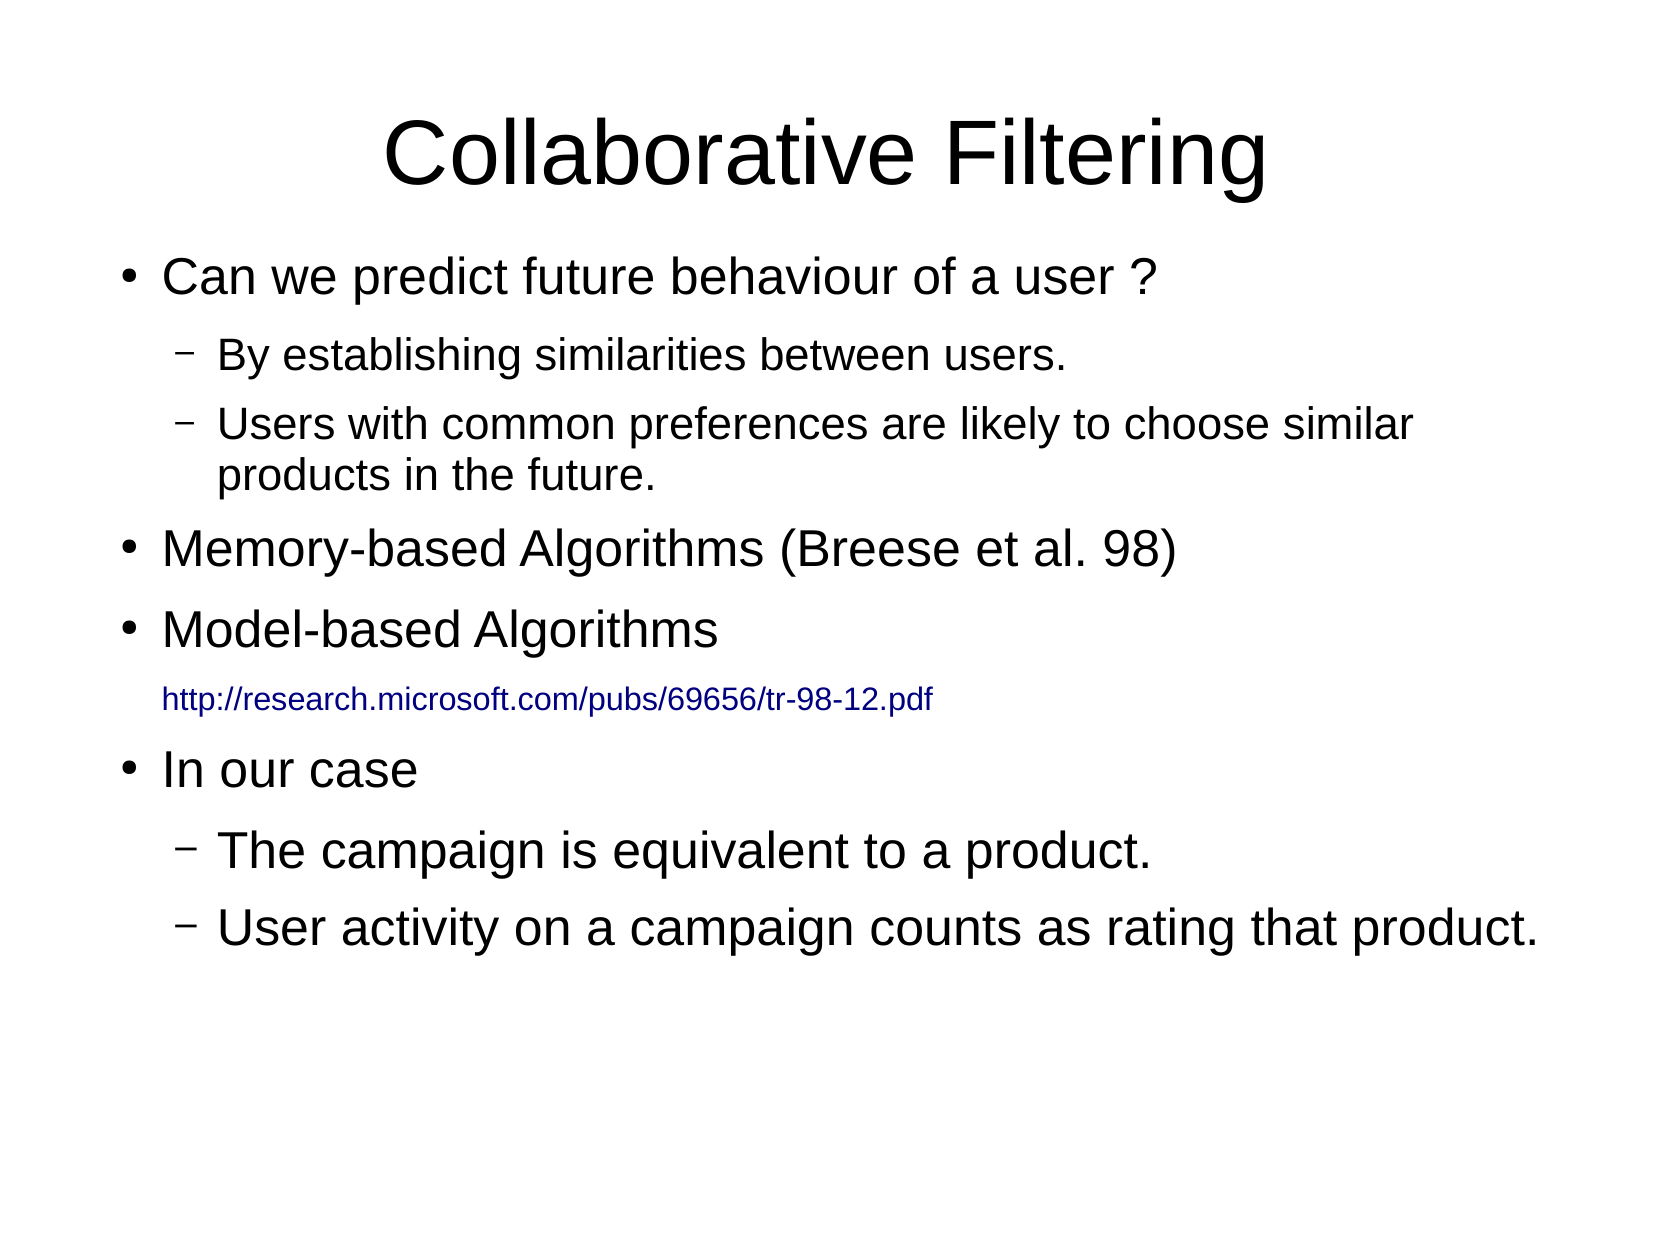

# Collaborative Filtering
Can we predict future behaviour of a user ?
By establishing similarities between users.
Users with common preferences are likely to choose similar products in the future.
Memory-based Algorithms (Breese et al. 98)
Model-based Algorithms
http://research.microsoft.com/pubs/69656/tr-98-12.pdf
In our case
The campaign is equivalent to a product.
User activity on a campaign counts as rating that product.